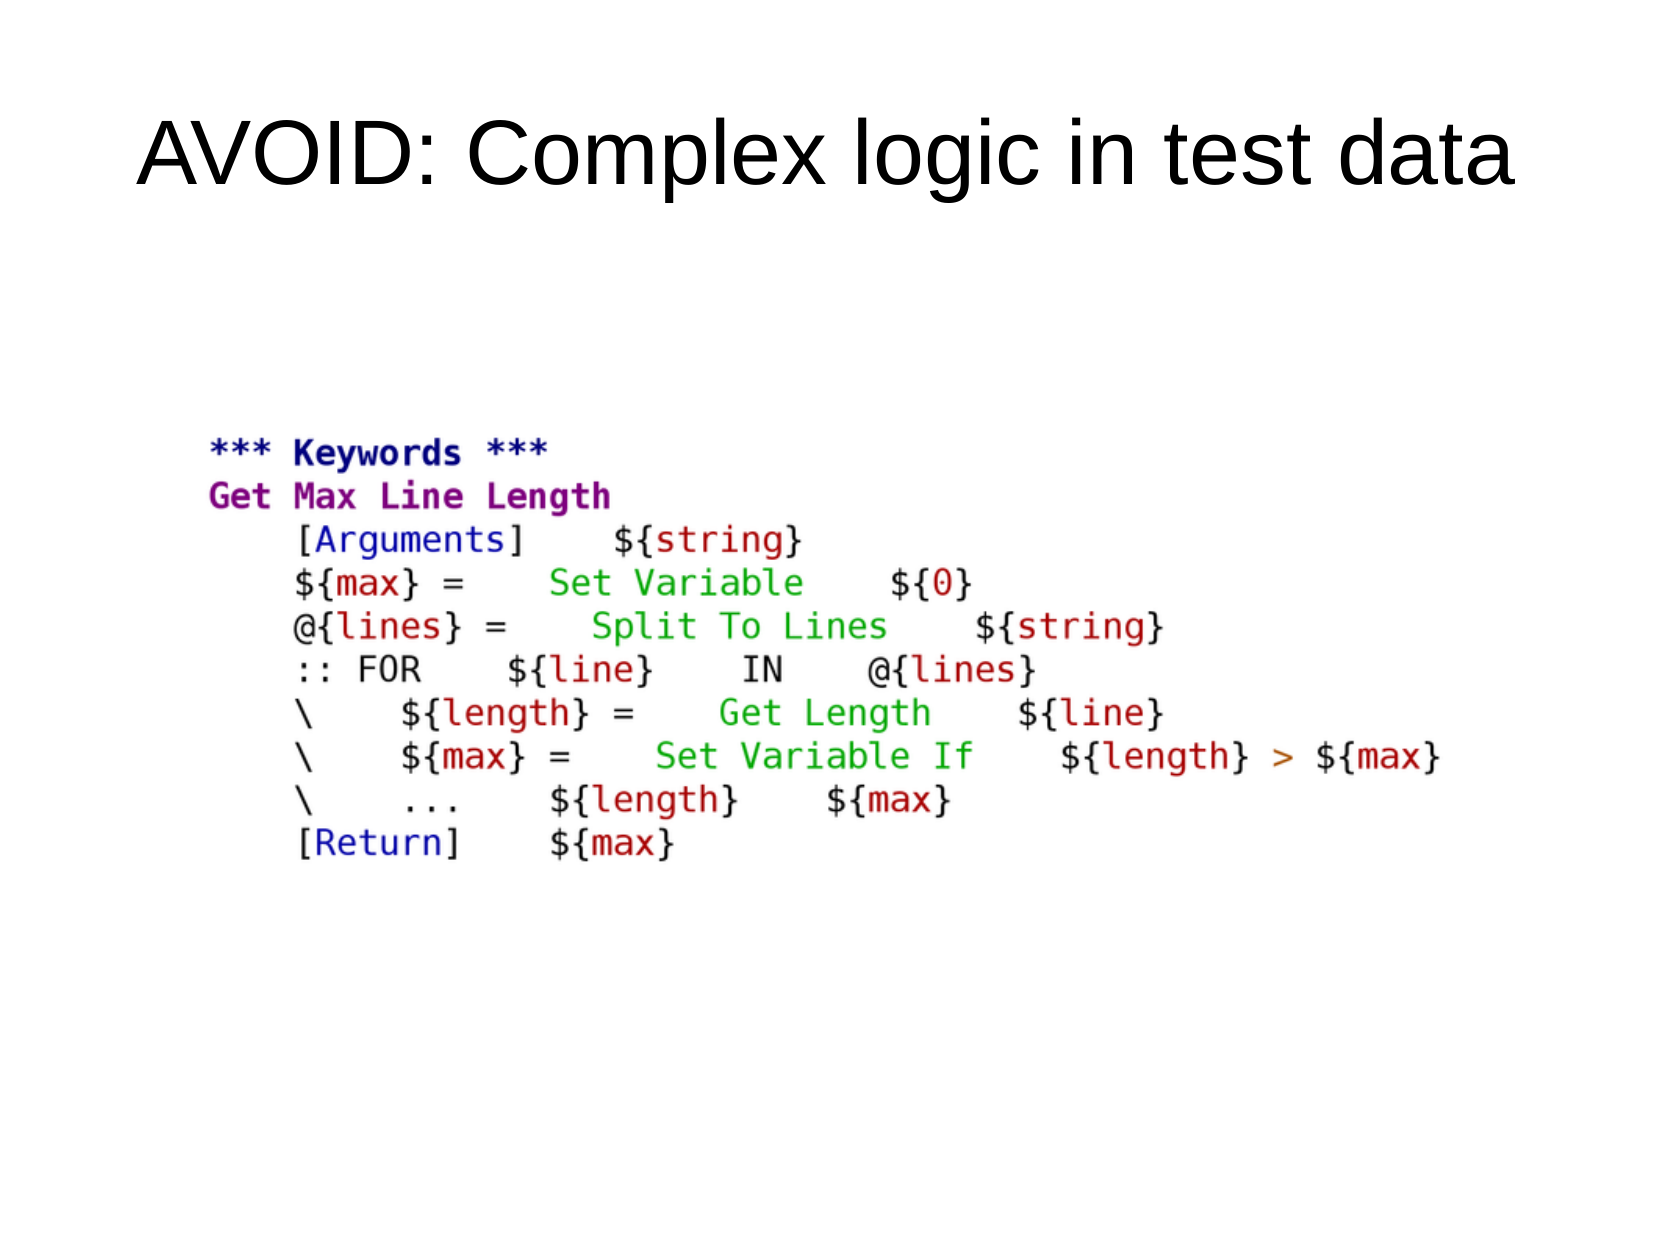

# AVOID: Complex logic in test data